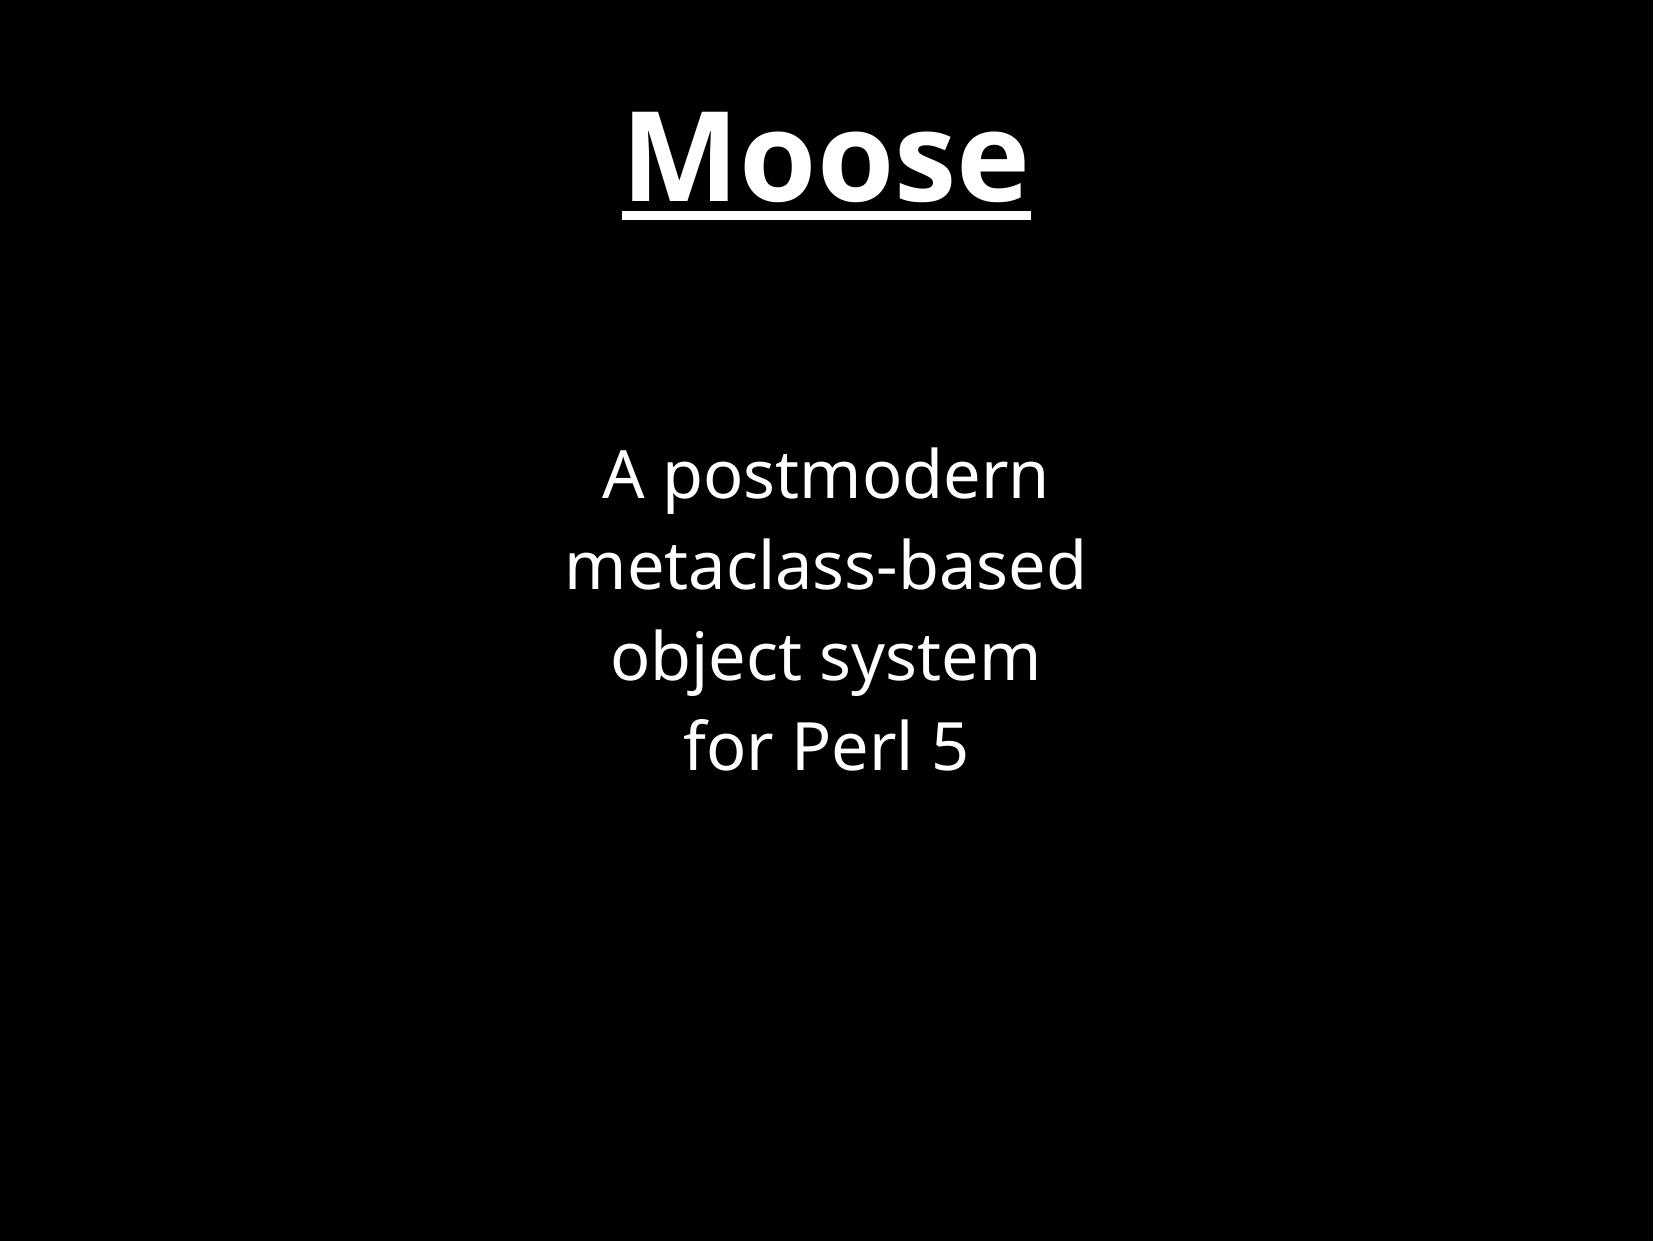

# Moose
A postmodern
metaclass-based
object system
for Perl 5